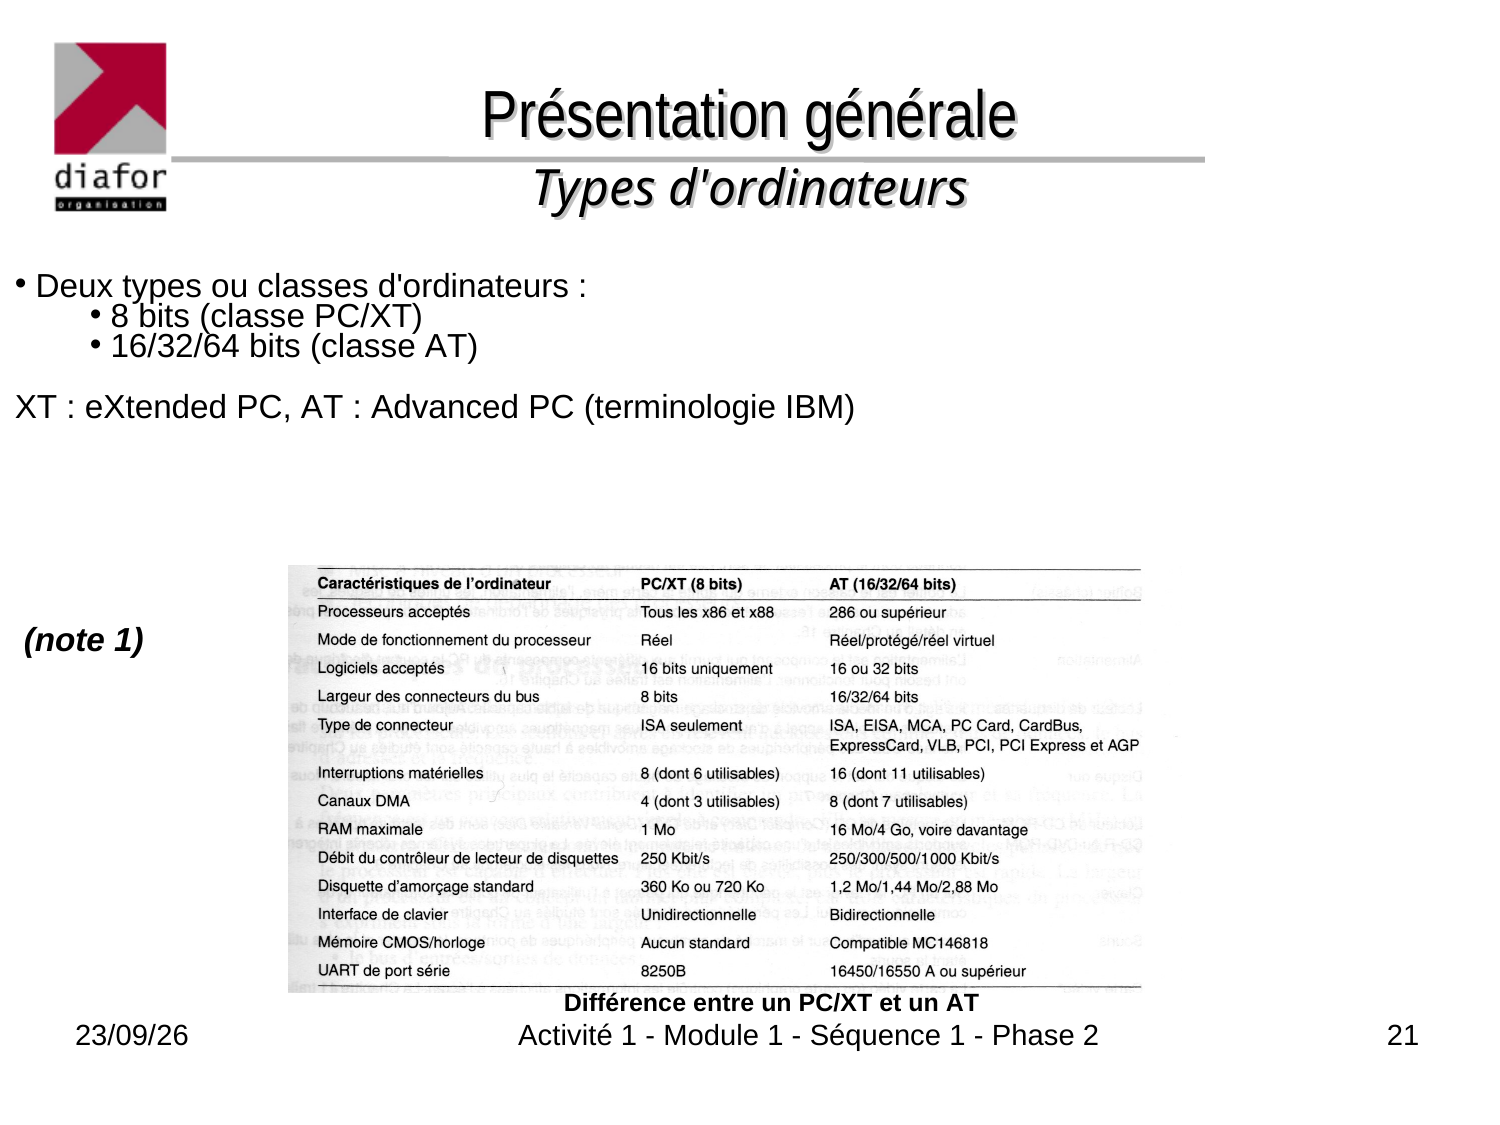

# Présentation générale Types d'ordinateurs
 Deux types ou classes d'ordinateurs :
 8 bits (classe PC/XT)
 16/32/64 bits (classe AT)
XT : eXtended PC, AT : Advanced PC (terminologie IBM)
(note 1)
Différence entre un PC/XT et un AT
Activité 1 - Module 1 - Séquence 1 - Phase 2
21